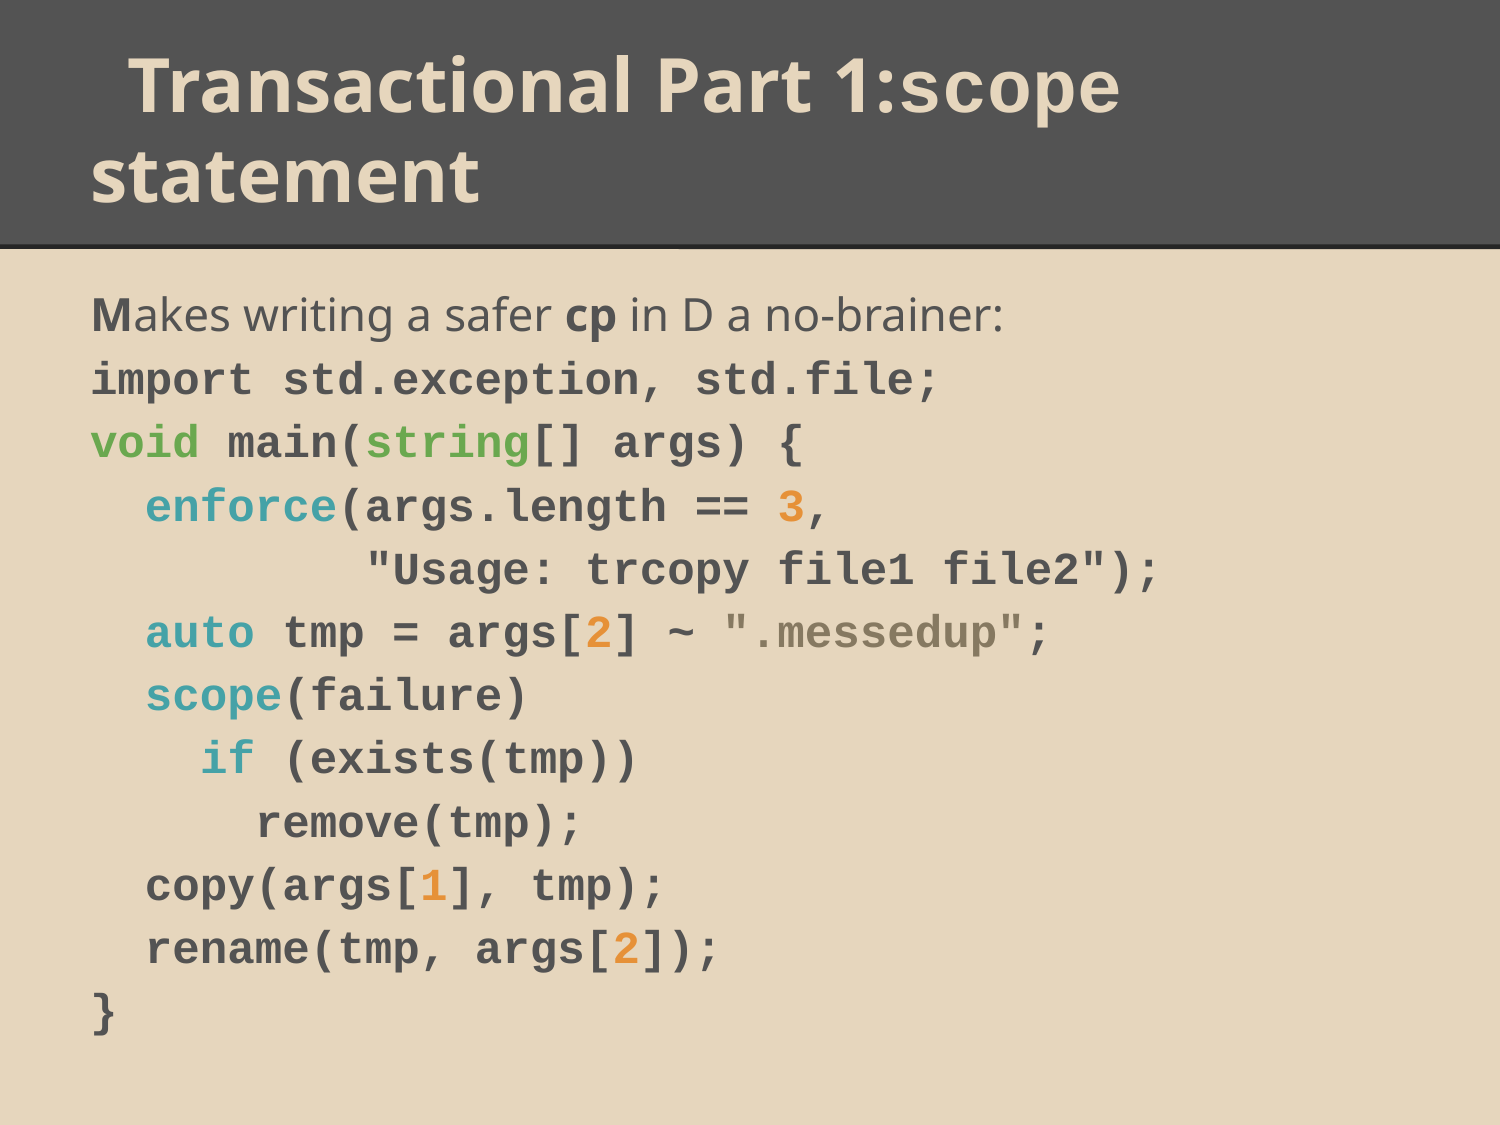

# Transactional Part 1:scope statement
Makes writing a safer cp in D a no-brainer:
import std.exception, std.file;
void main(string[] args) {
 enforce(args.length == 3,
 "Usage: trcopy file1 file2");
 auto tmp = args[2] ~ ".messedup";
 scope(failure)
 if (exists(tmp))
 remove(tmp);
 copy(args[1], tmp);
 rename(tmp, args[2]);
}